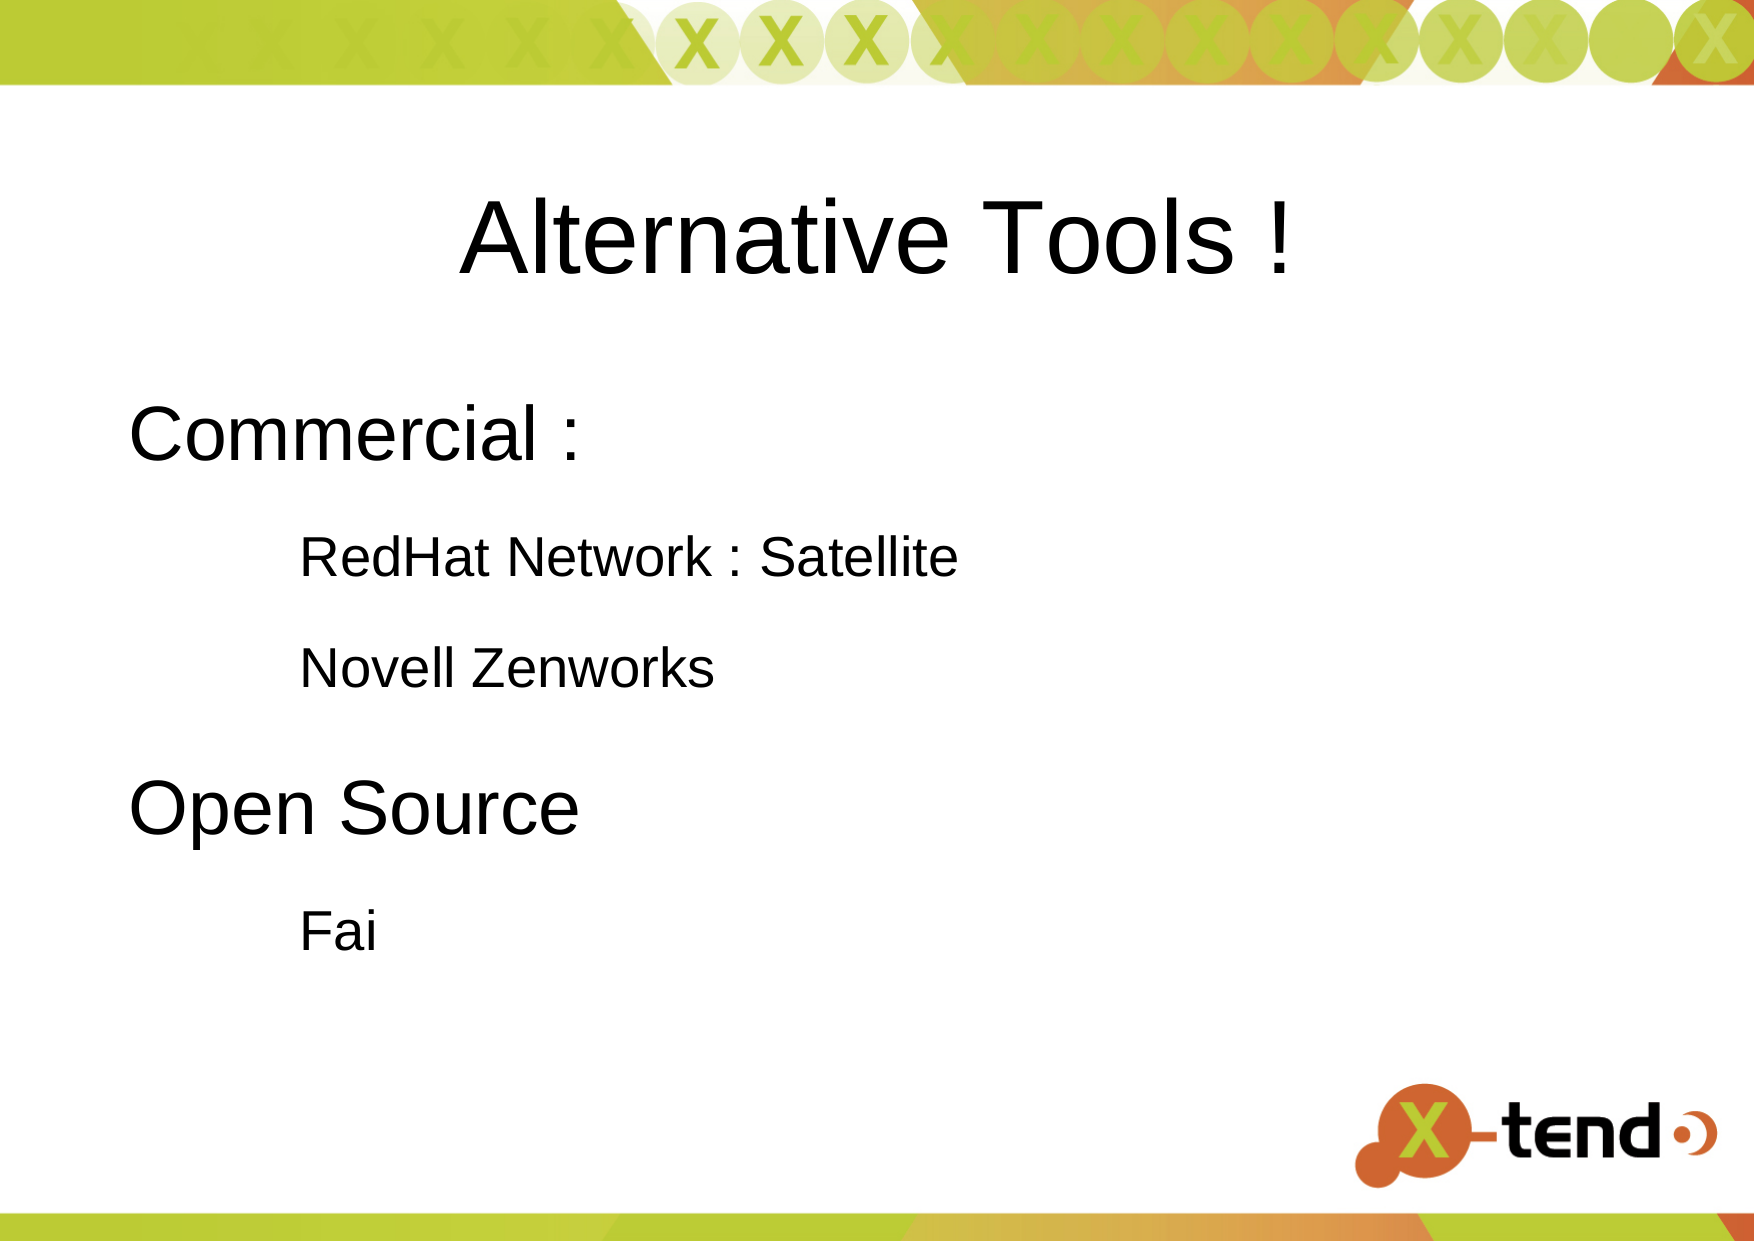

# Alternative Tools !
Commercial :
RedHat Network : Satellite
Novell Zenworks
Open Source
Fai